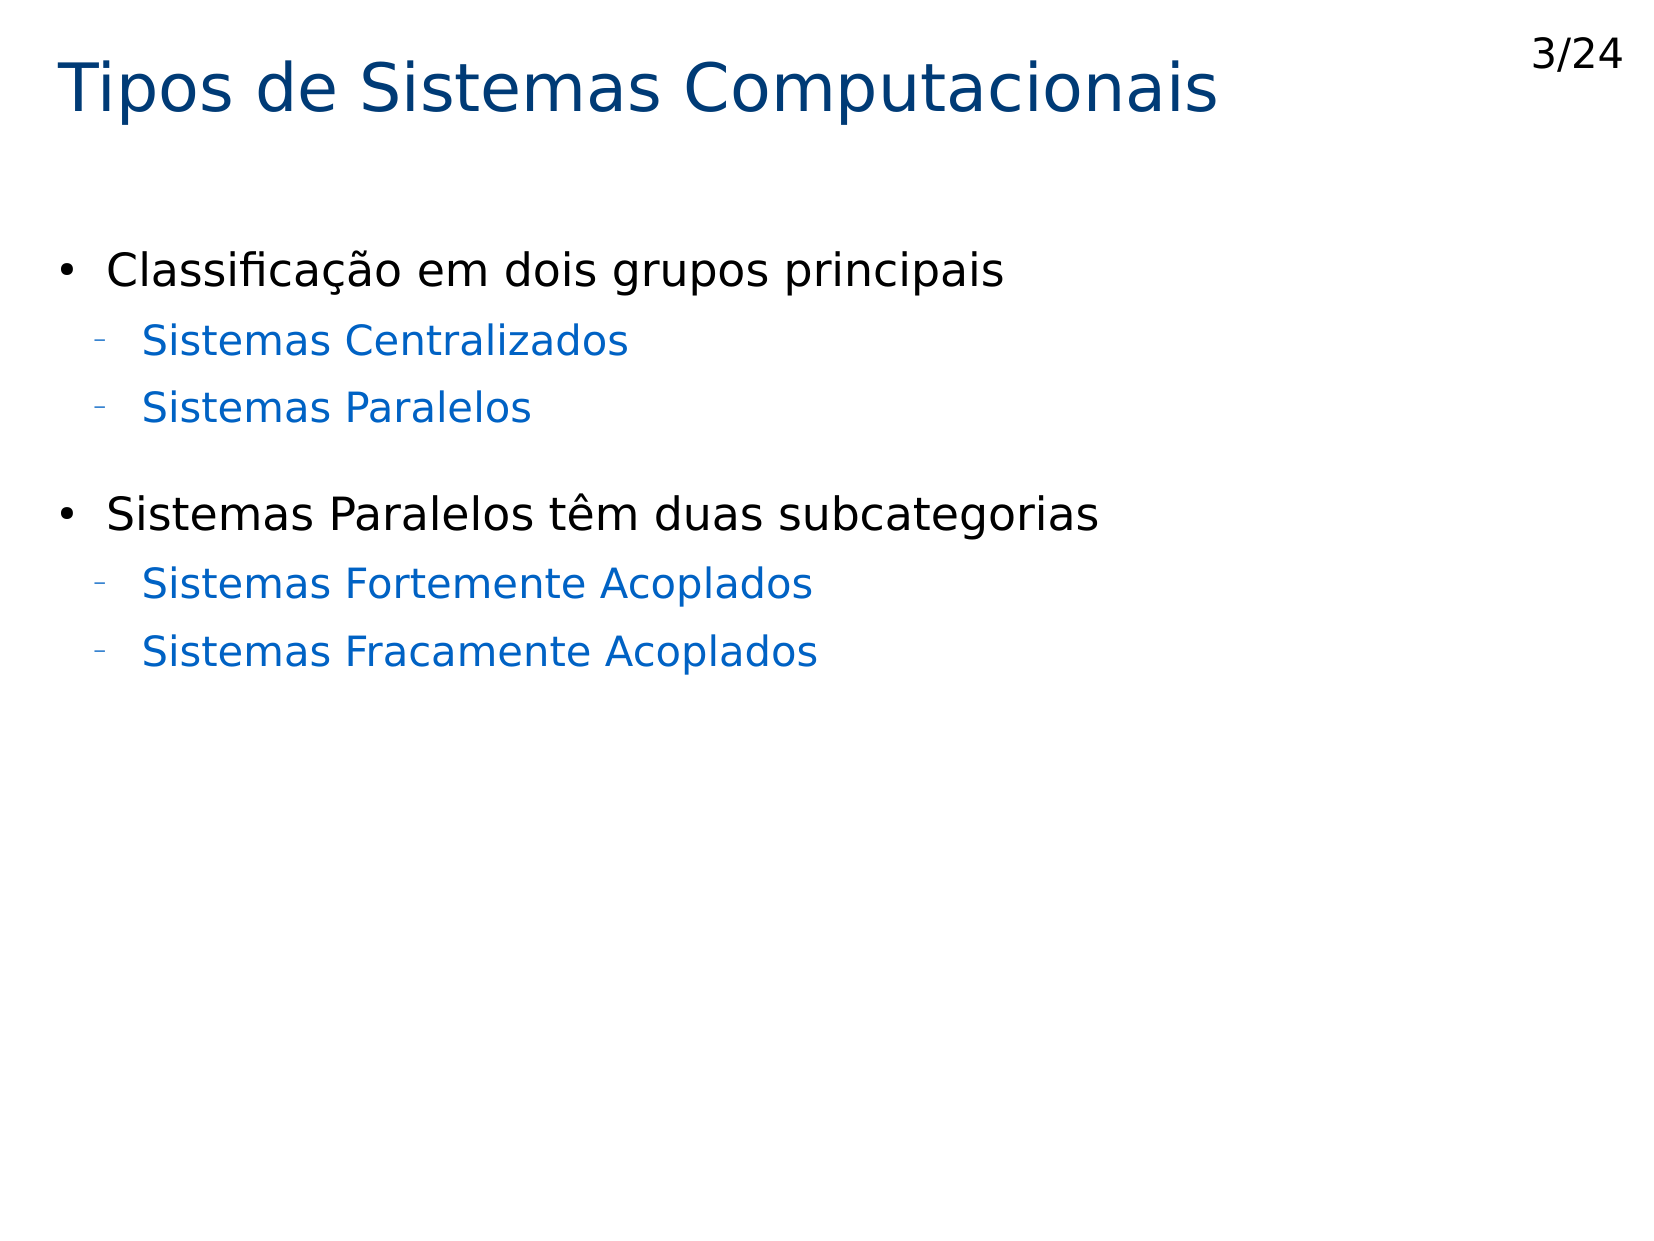

# Tipos de Sistemas Computacionais
3
Classificação em dois grupos principais
Sistemas Centralizados
Sistemas Paralelos
Sistemas Paralelos têm duas subcategorias
Sistemas Fortemente Acoplados
Sistemas Fracamente Acoplados